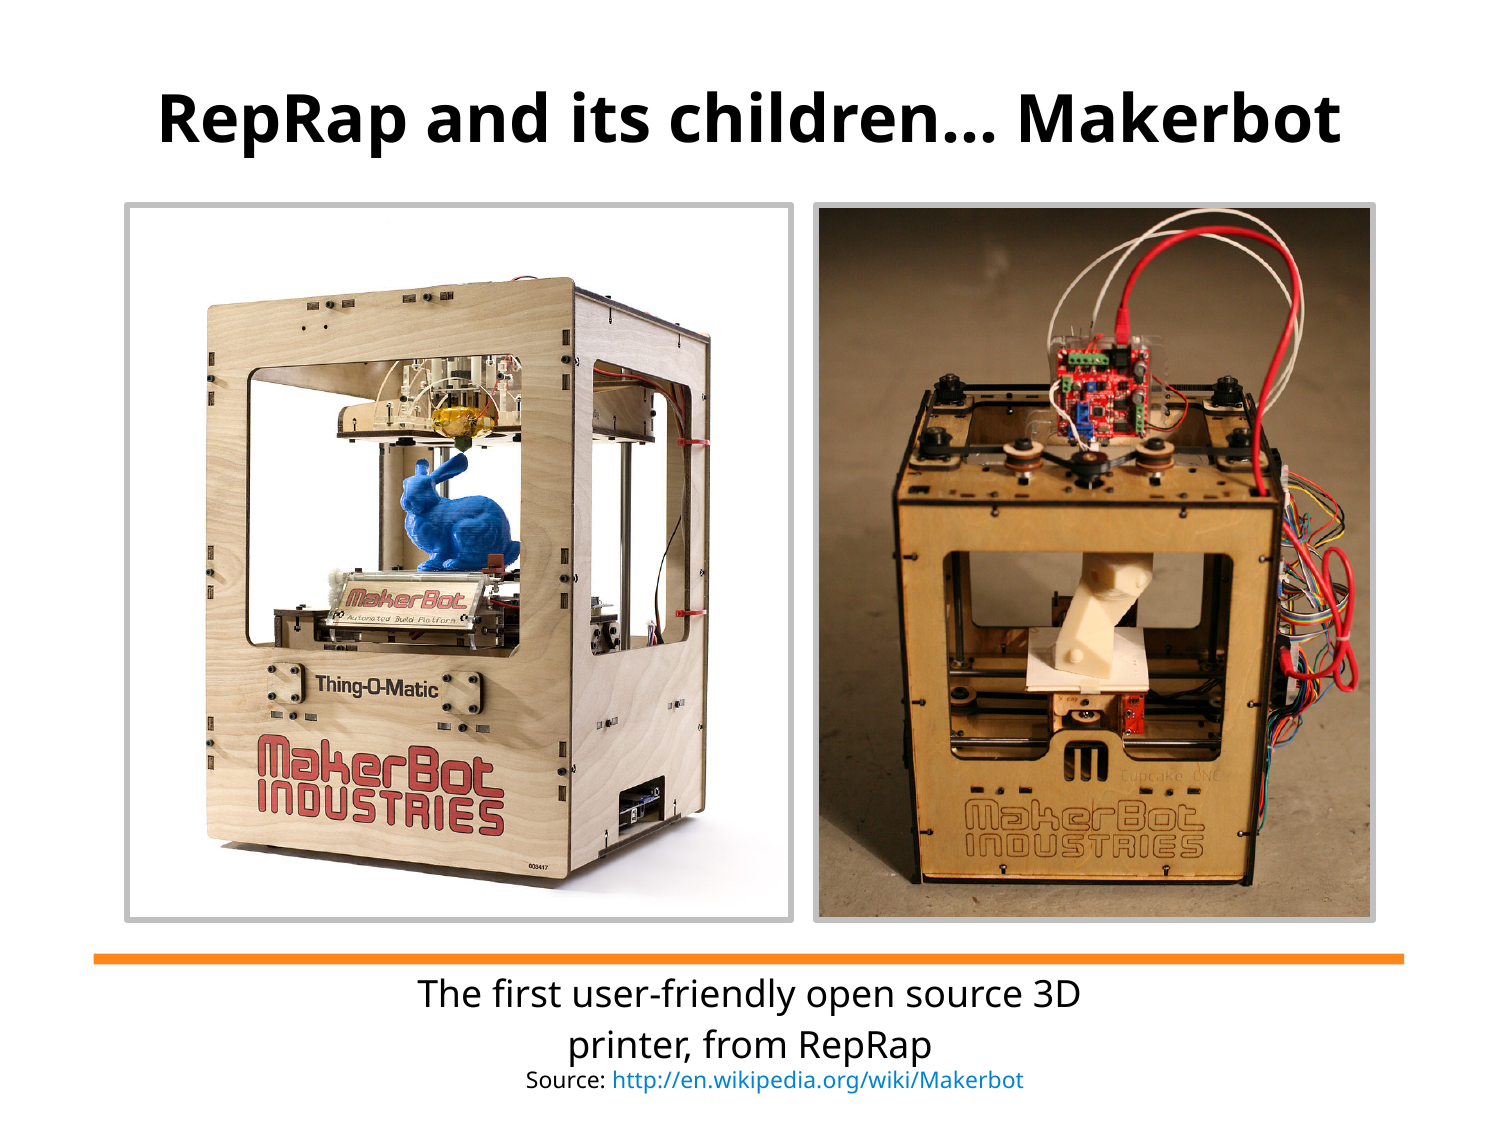

# RepRap and its children... Makerbot
The first user-friendly open source 3D printer, from RepRap
Source: http://en.wikipedia.org/wiki/Makerbot